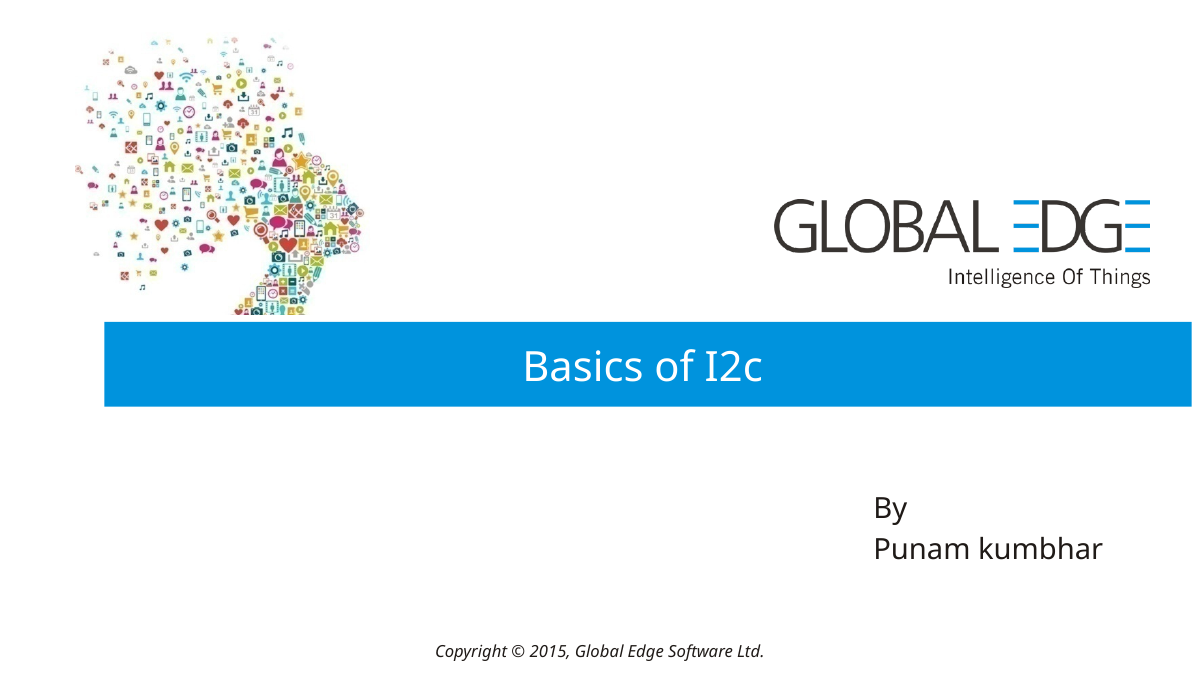

# Basics of I2c
By
Punam kumbhar